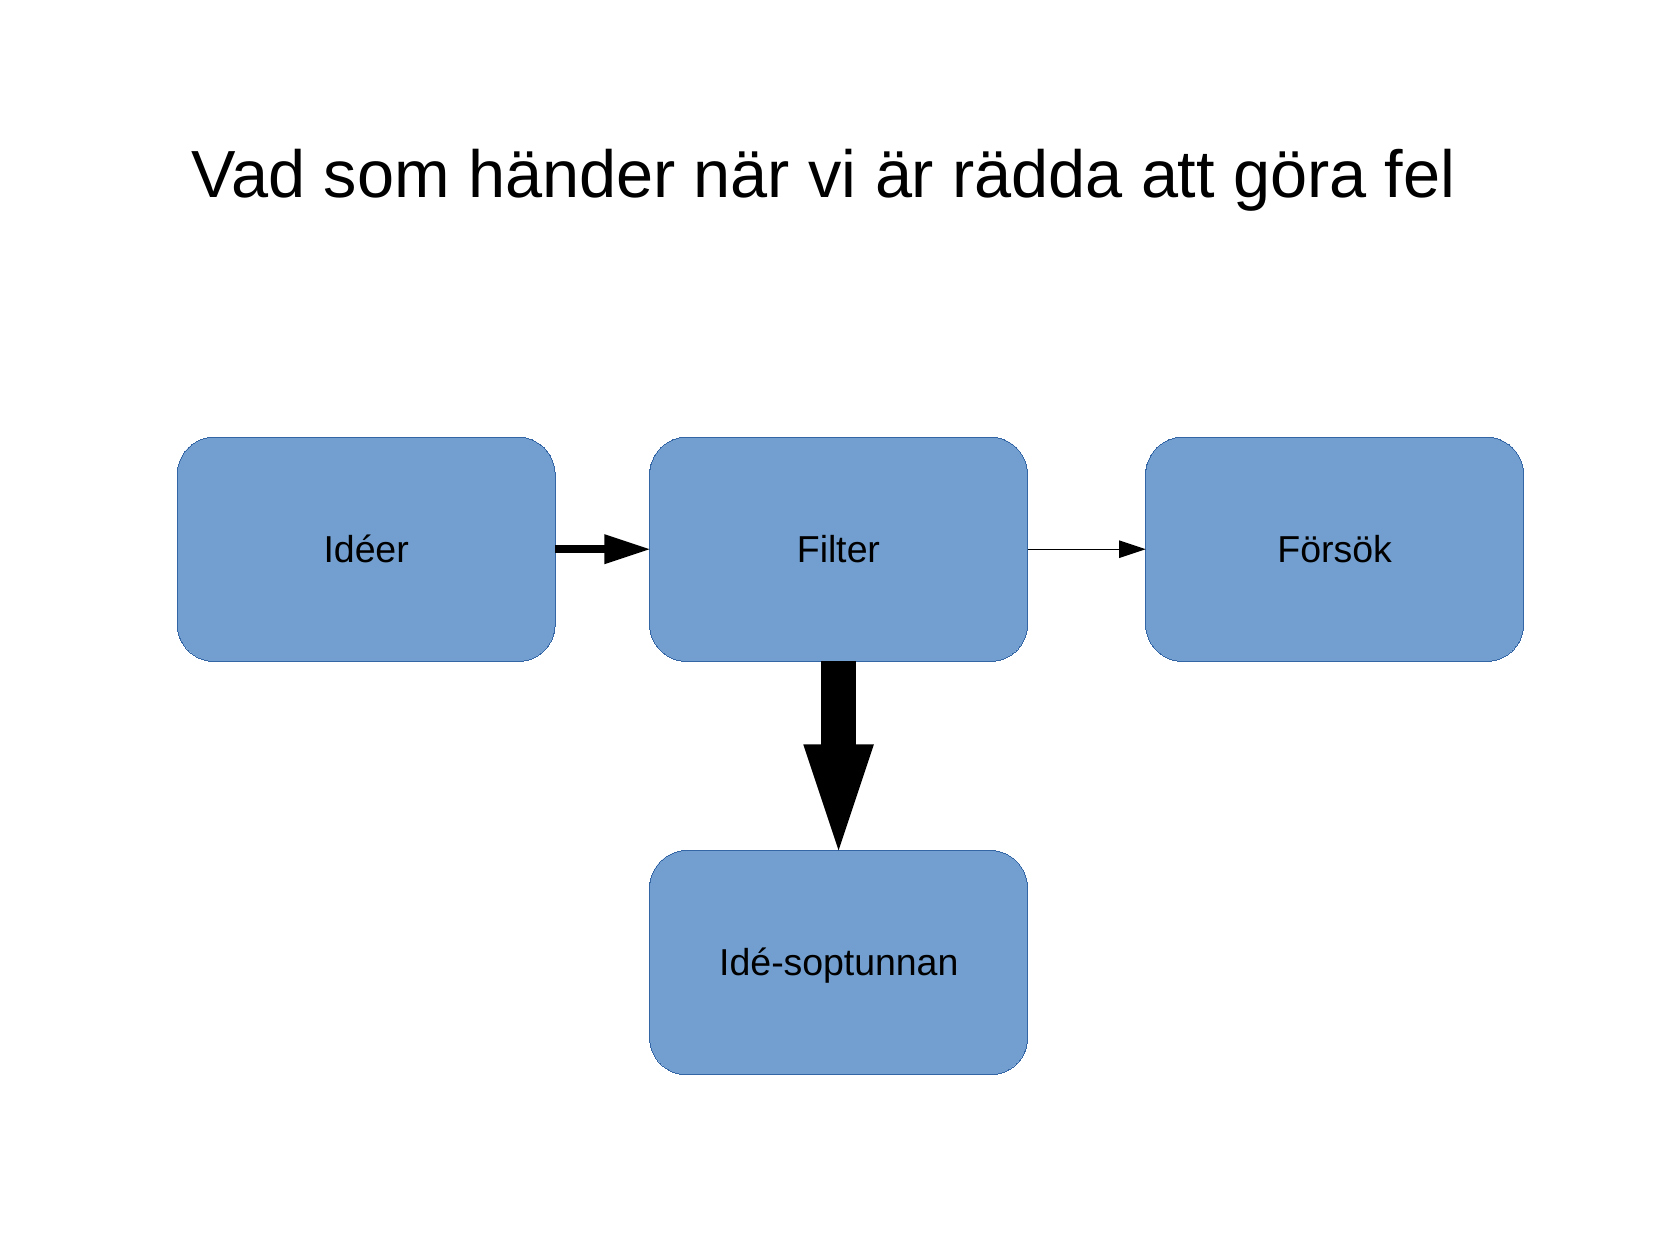

Vad som händer när vi är rädda att göra fel
Idéer
Filter
Försök
Idé-soptunnan